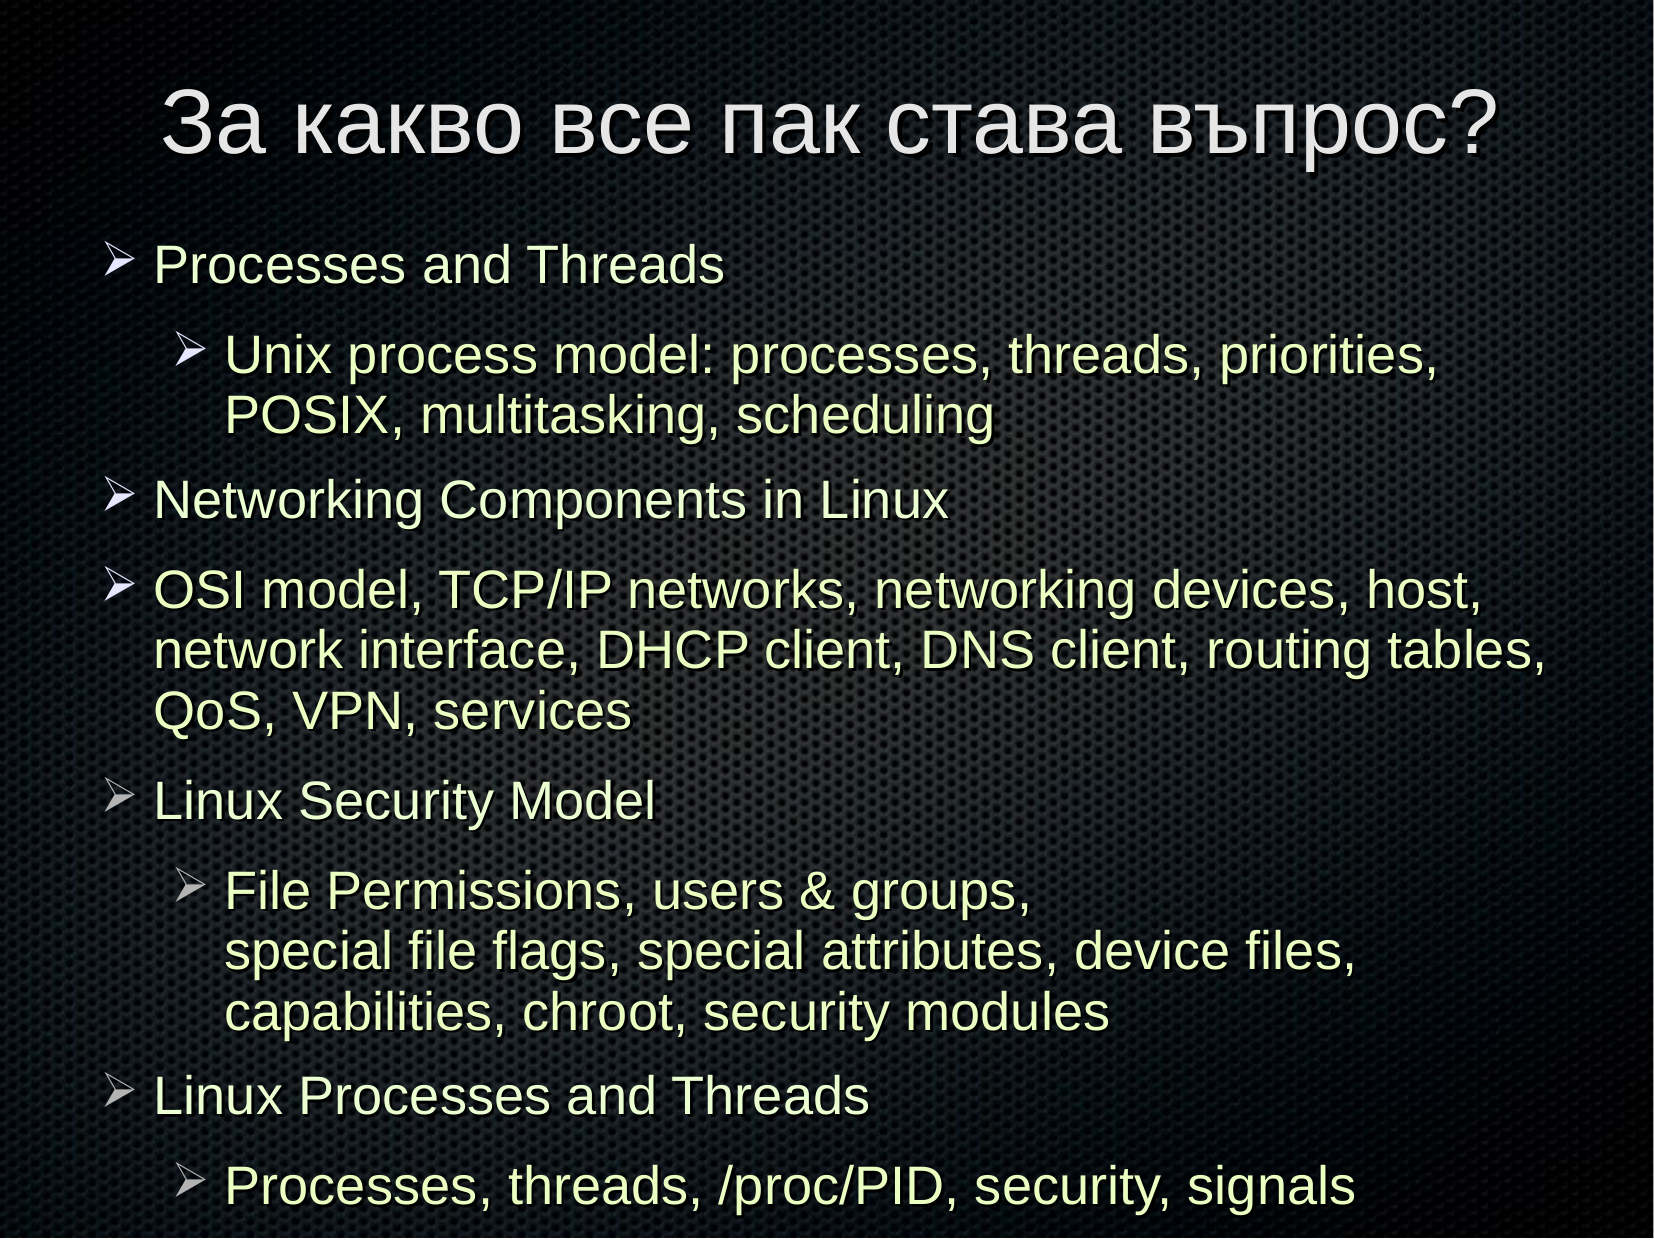

# За какво все пак става въпрос?
Processes and Threads
Unix process model: processes, threads, priorities, POSIX, multitasking, scheduling
Networking Components in Linux
OSI model, TCP/IP networks, networking devices, host, network interface, DHCP client, DNS client, routing tables, QoS, VPN, services
Linux Security Model
File Permissions, users & groups,
special file flags, special attributes, device files, capabilities, chroot, security modules
Linux Processes and Threads
Processes, threads, /proc/PID, security, signals